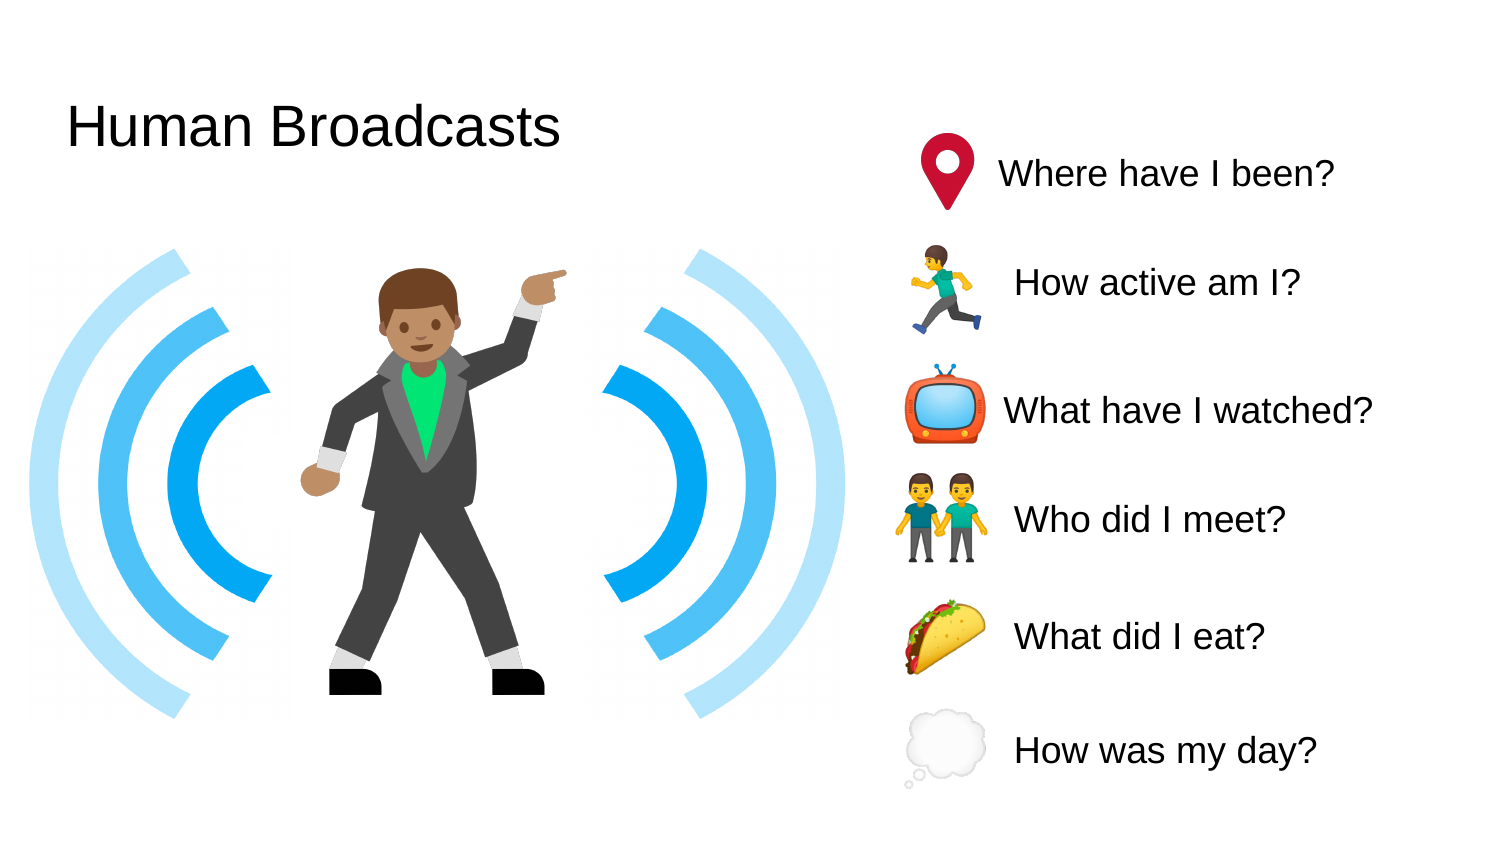

# Human Broadcasts
Where have I been?
How active am I?
What have I watched?
Who did I meet?
What did I eat?
How was my day?